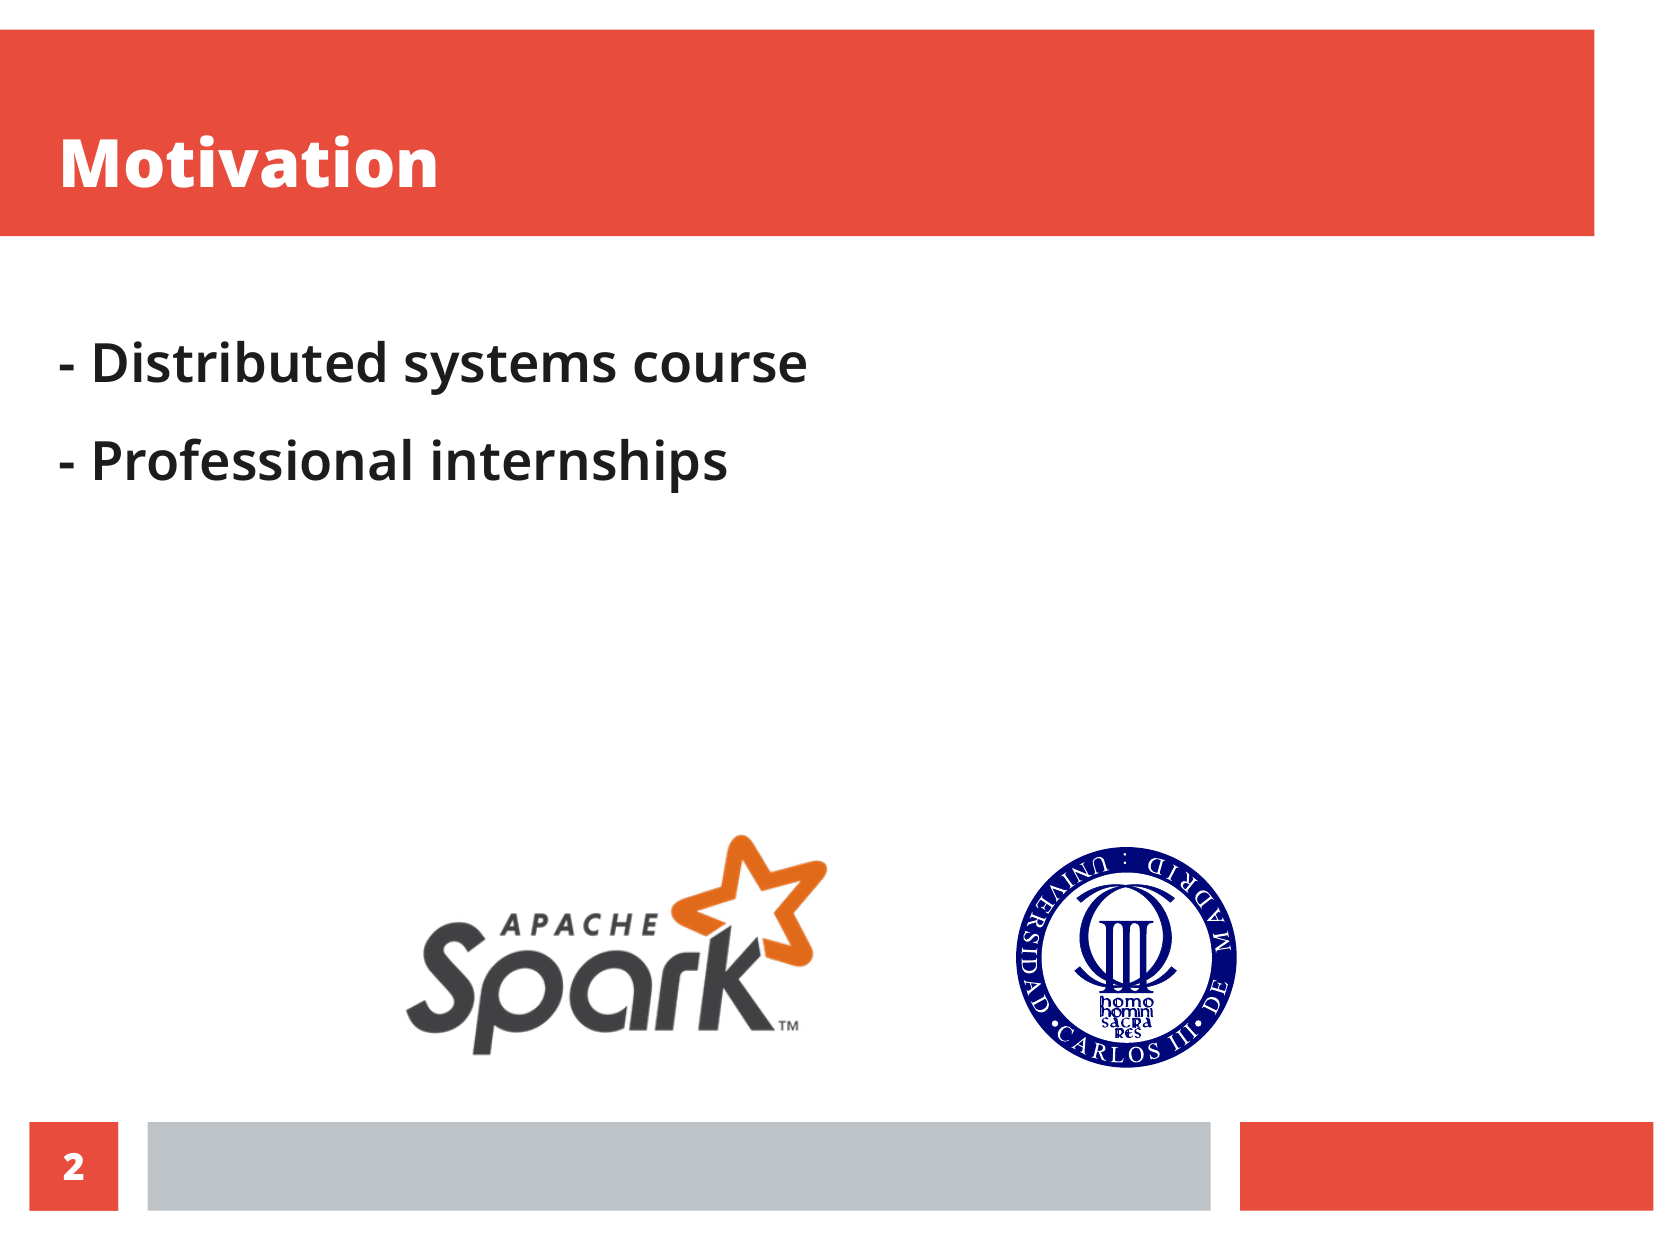

# Motivation
- Distributed systems course
- Professional internships
2